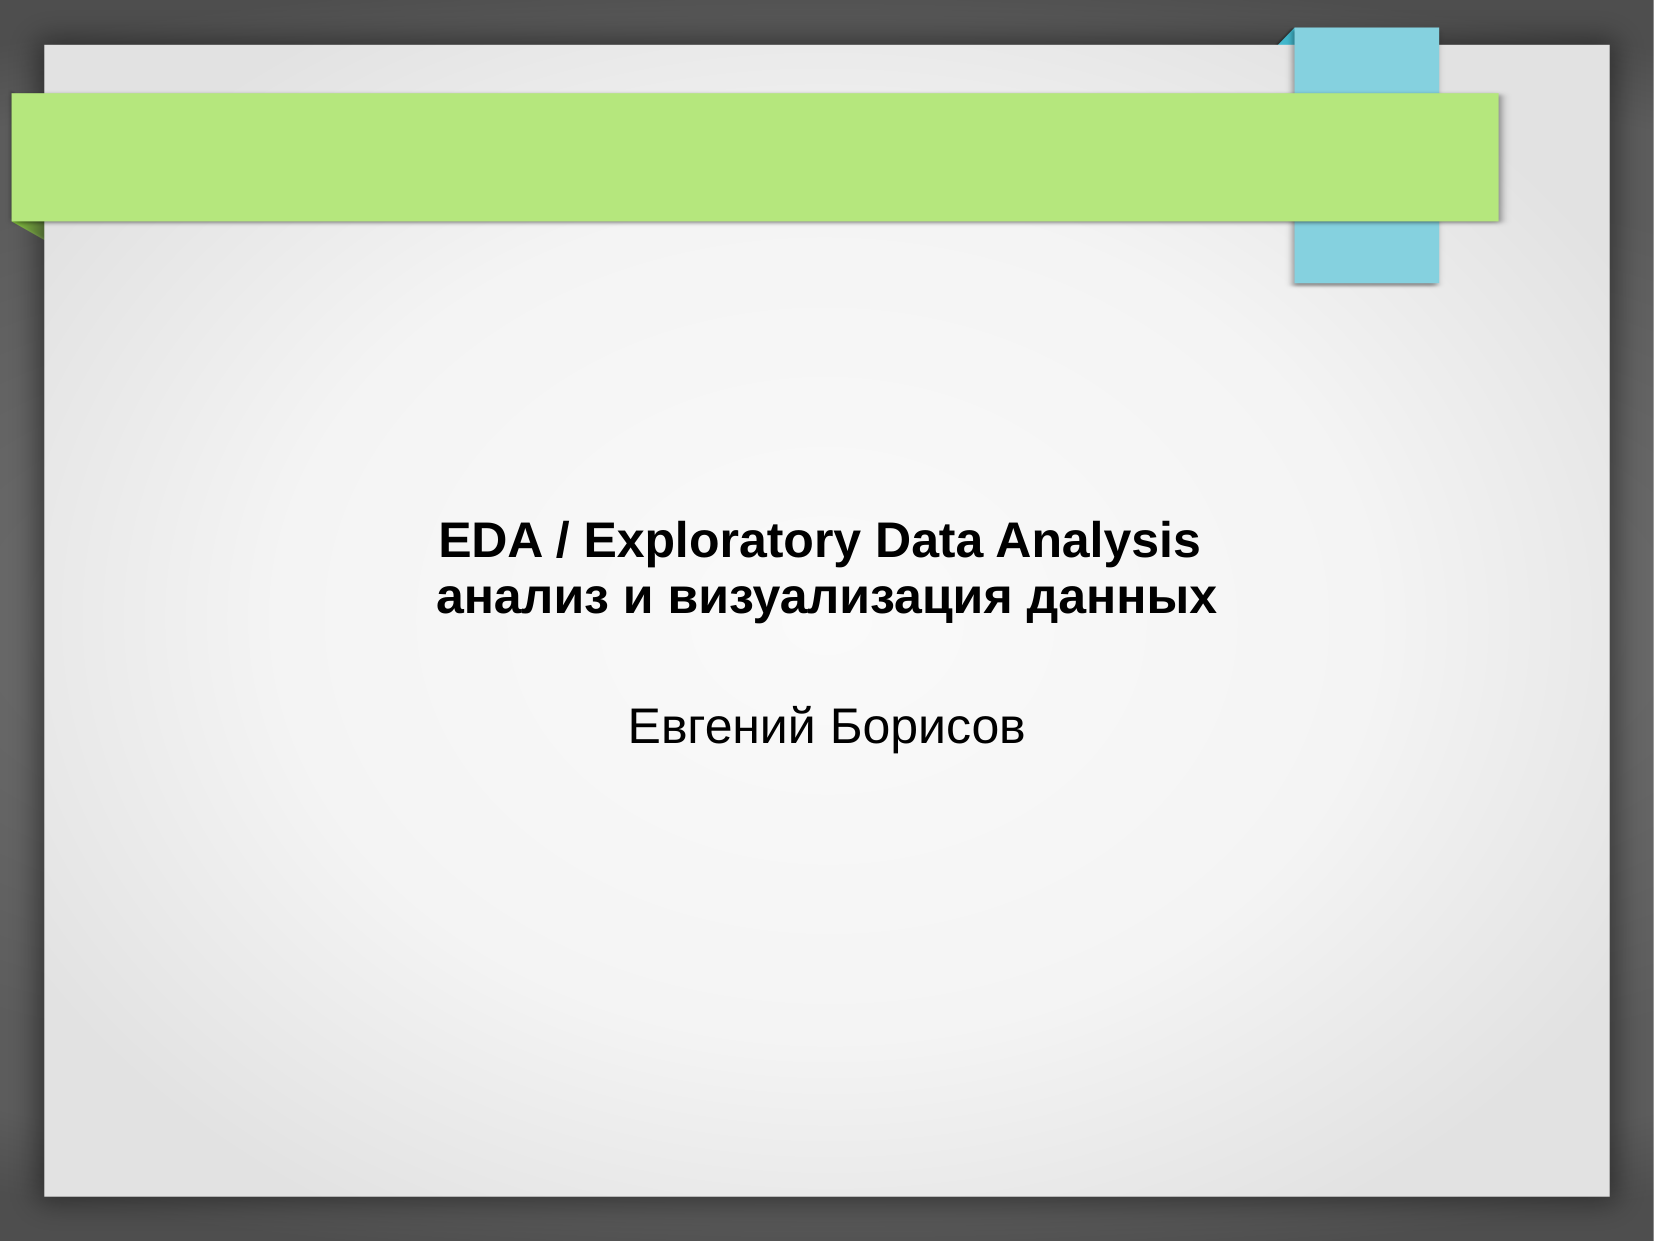

# EDA / Exploratory Data Analysis
анализ и визуализация данных
Евгений Борисов